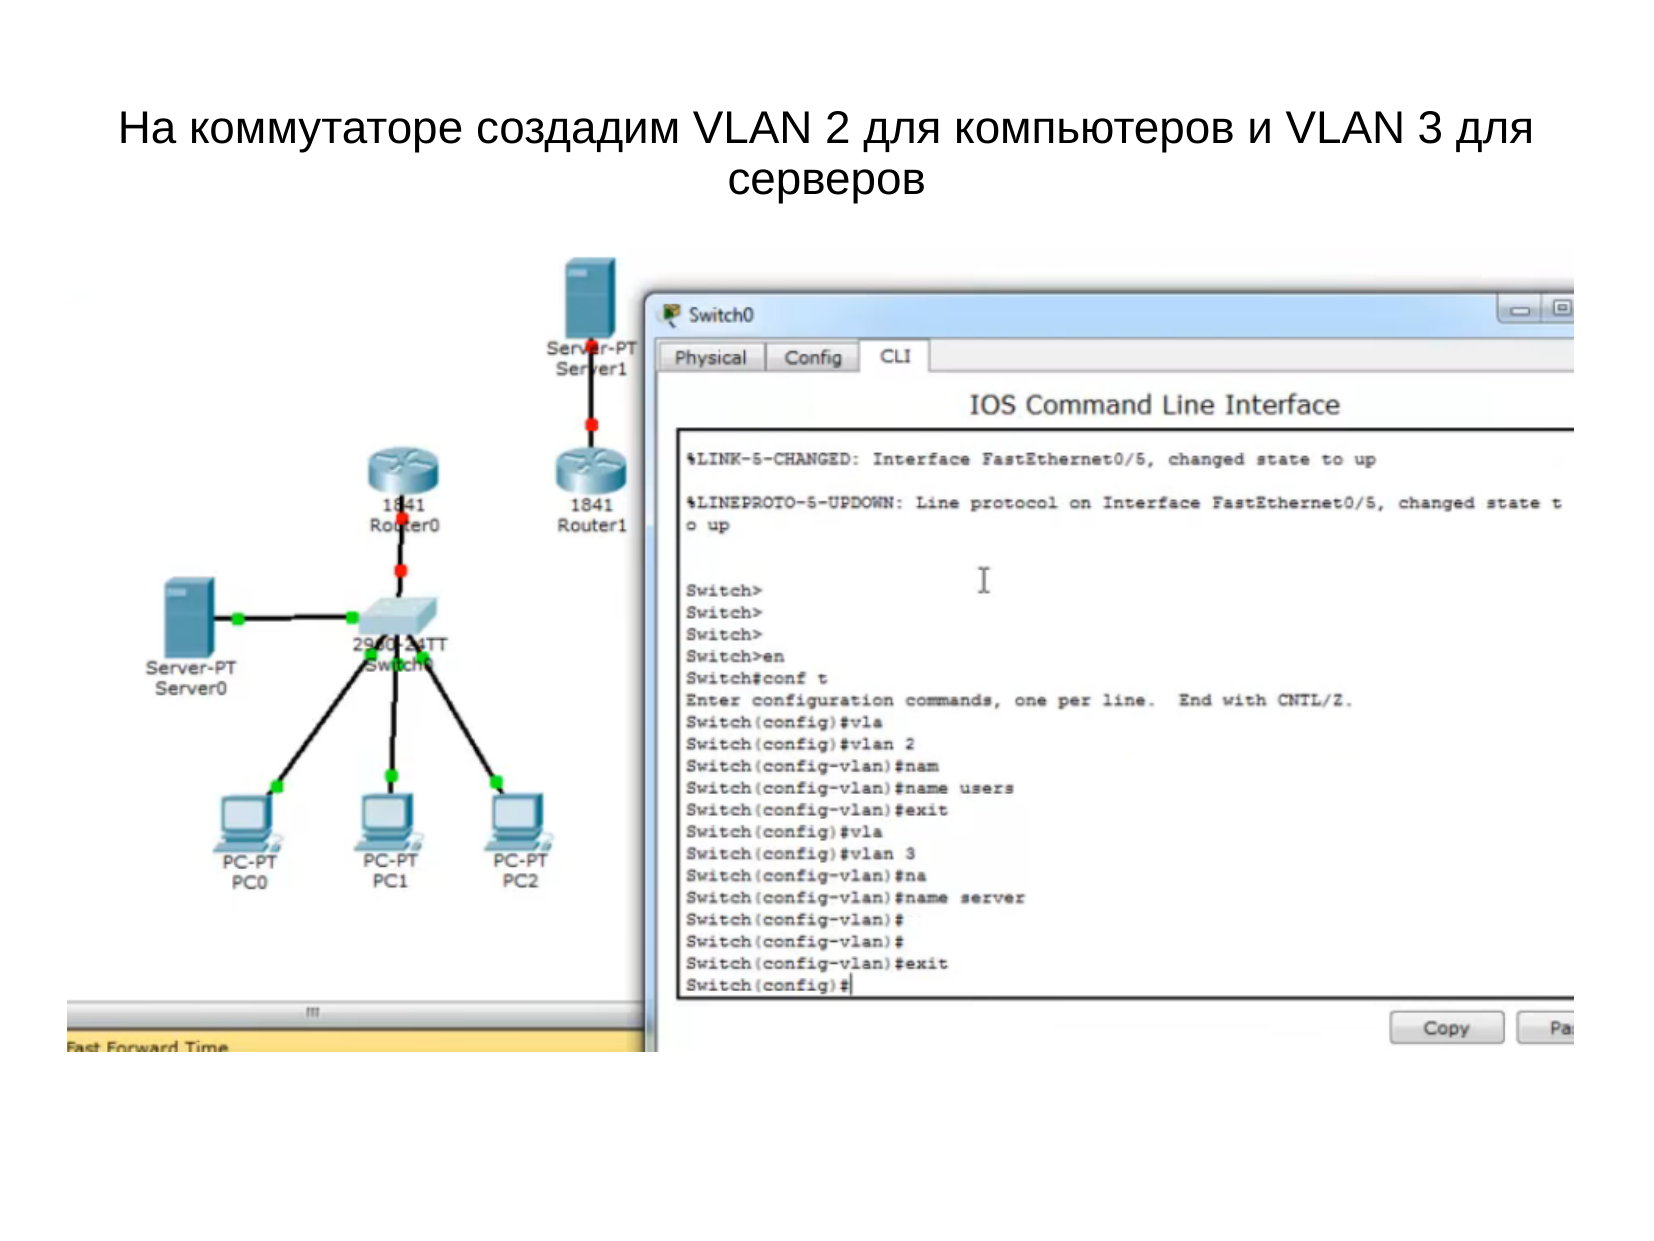

# На коммутаторе создадим VLAN 2 для компьютеров и VLAN 3 для серверов